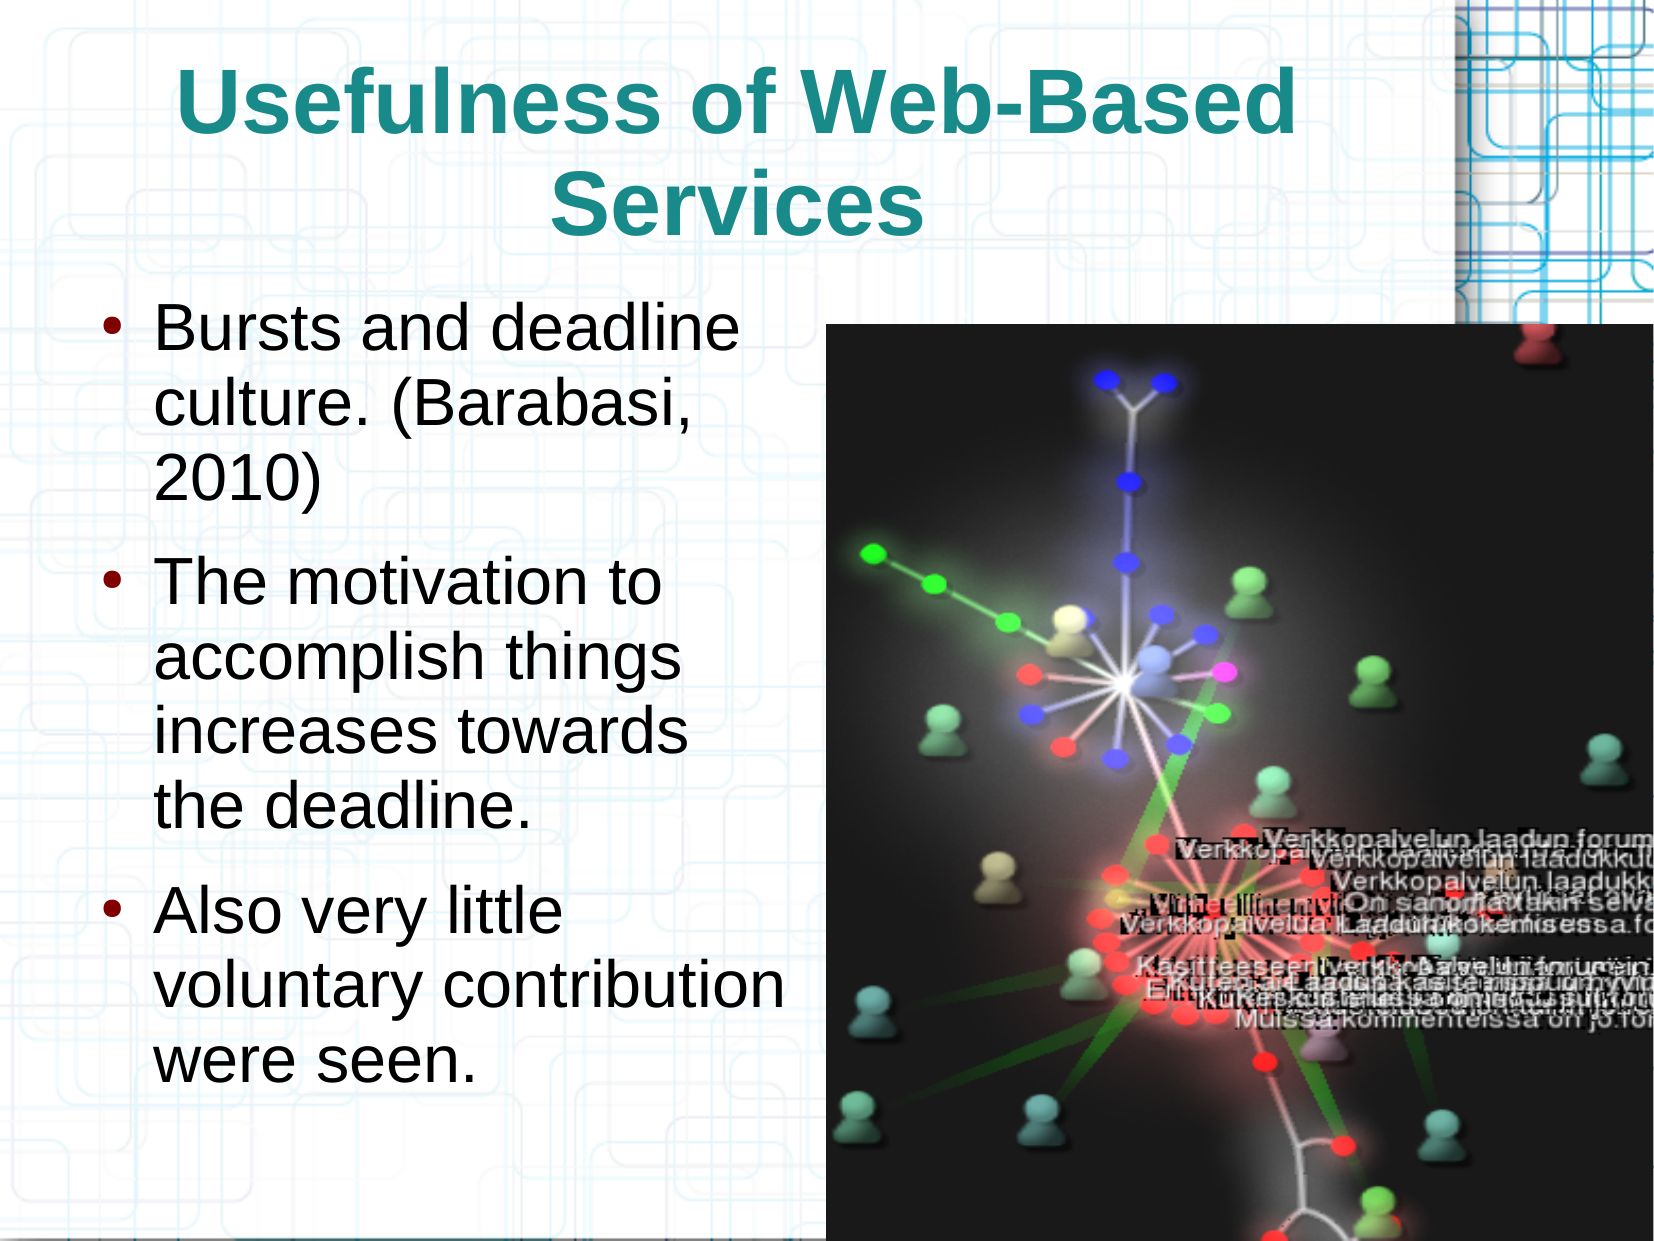

# Usefulness of Web-Based Services
Bursts and deadline culture. (Barabasi, 2010)
The motivation to accomplish things increases towards the deadline.
Also very little voluntary contribution were seen.